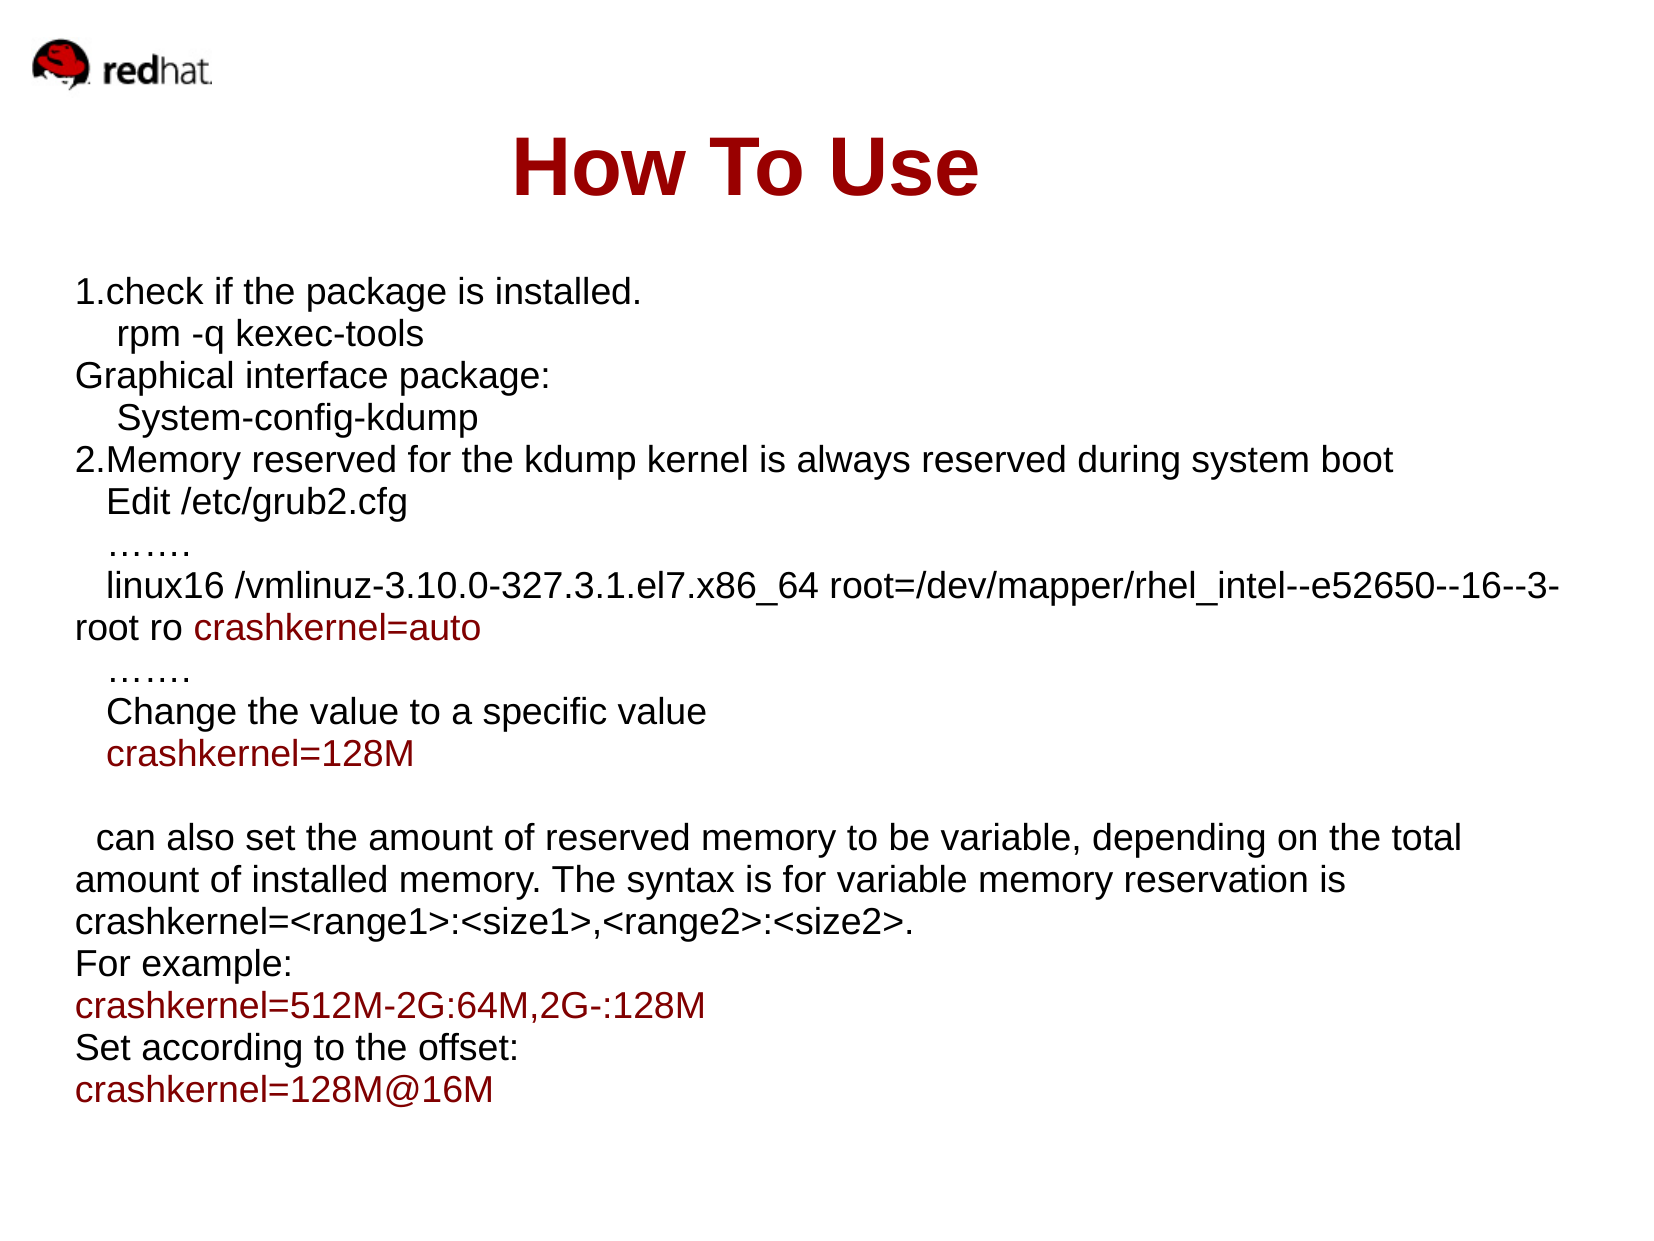

How To Use
1.check if the package is installed.
 rpm -q kexec-tools
Graphical interface package:
 System-config-kdump
2.Memory reserved for the kdump kernel is always reserved during system boot
 Edit /etc/grub2.cfg
 …….
 linux16 /vmlinuz-3.10.0-327.3.1.el7.x86_64 root=/dev/mapper/rhel_intel--e52650--16--3-root ro crashkernel=auto
 …….
 Change the value to a specific value
 crashkernel=128M
 can also set the amount of reserved memory to be variable, depending on the total amount of installed memory. The syntax is for variable memory reservation is
crashkernel=<range1>:<size1>,<range2>:<size2>.
For example:
crashkernel=512M-2G:64M,2G-:128M
Set according to the offset:
crashkernel=128M@16M